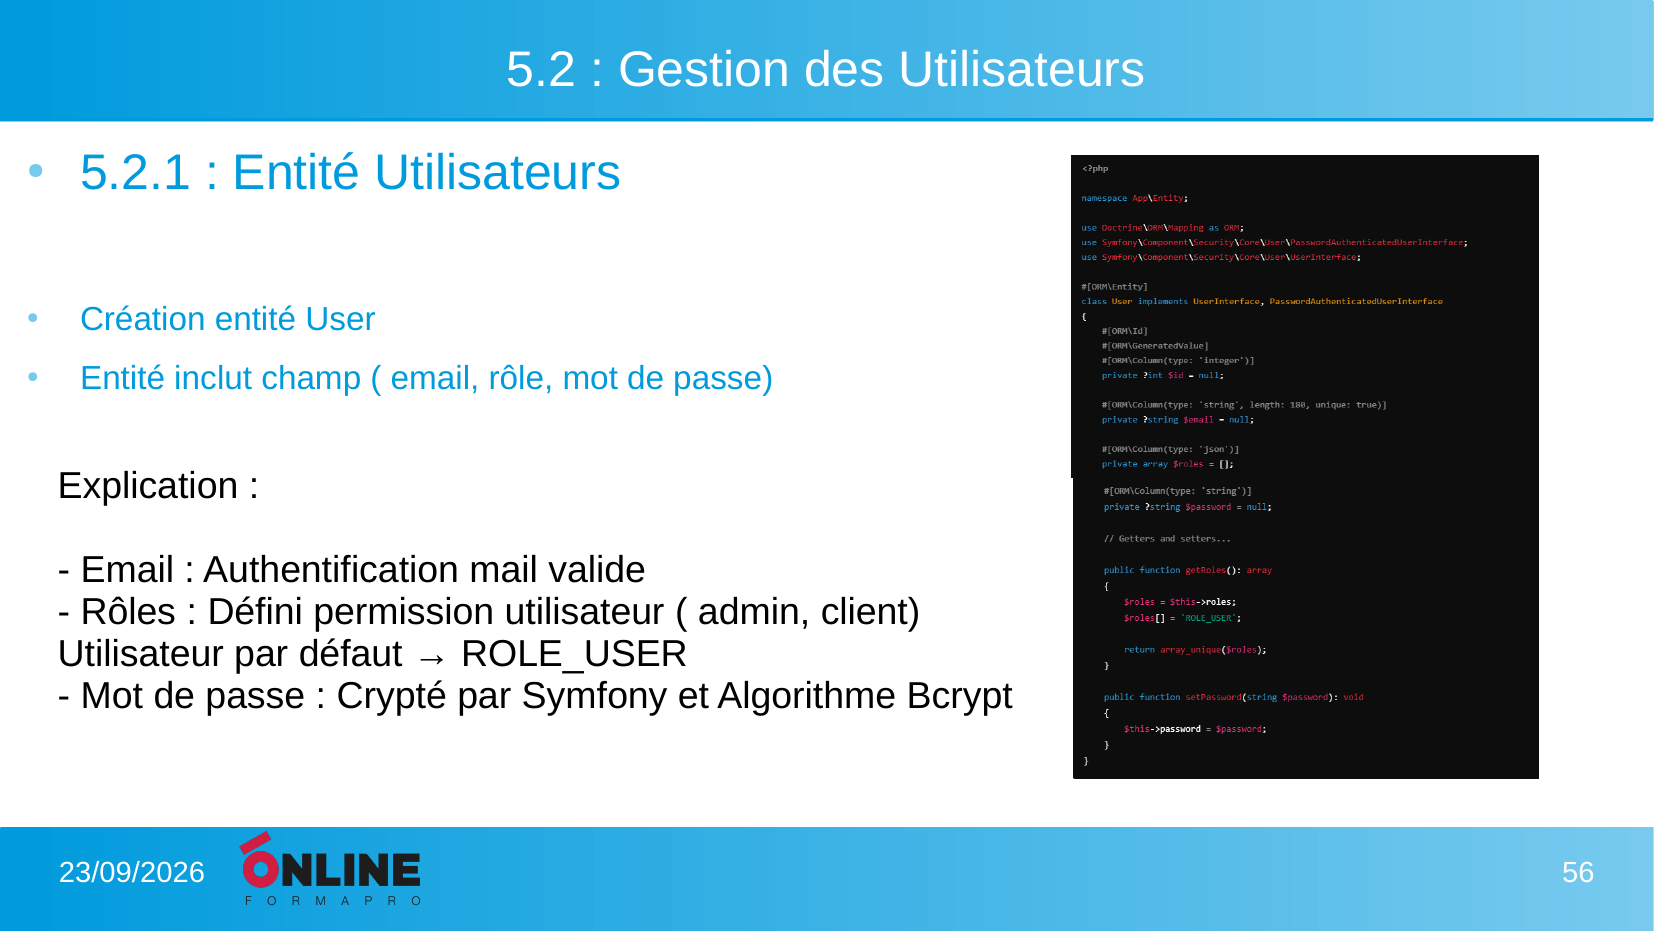

# 5.2 : Gestion des Utilisateurs
5.2.1 : Entité Utilisateurs
Création entité User
Entité inclut champ ( email, rôle, mot de passe)
Explication :
- Email : Authentification mail valide
- Rôles : Défini permission utilisateur ( admin, client)
Utilisateur par défaut → ROLE_USER
- Mot de passe : Crypté par Symfony et Algorithme Bcrypt
56